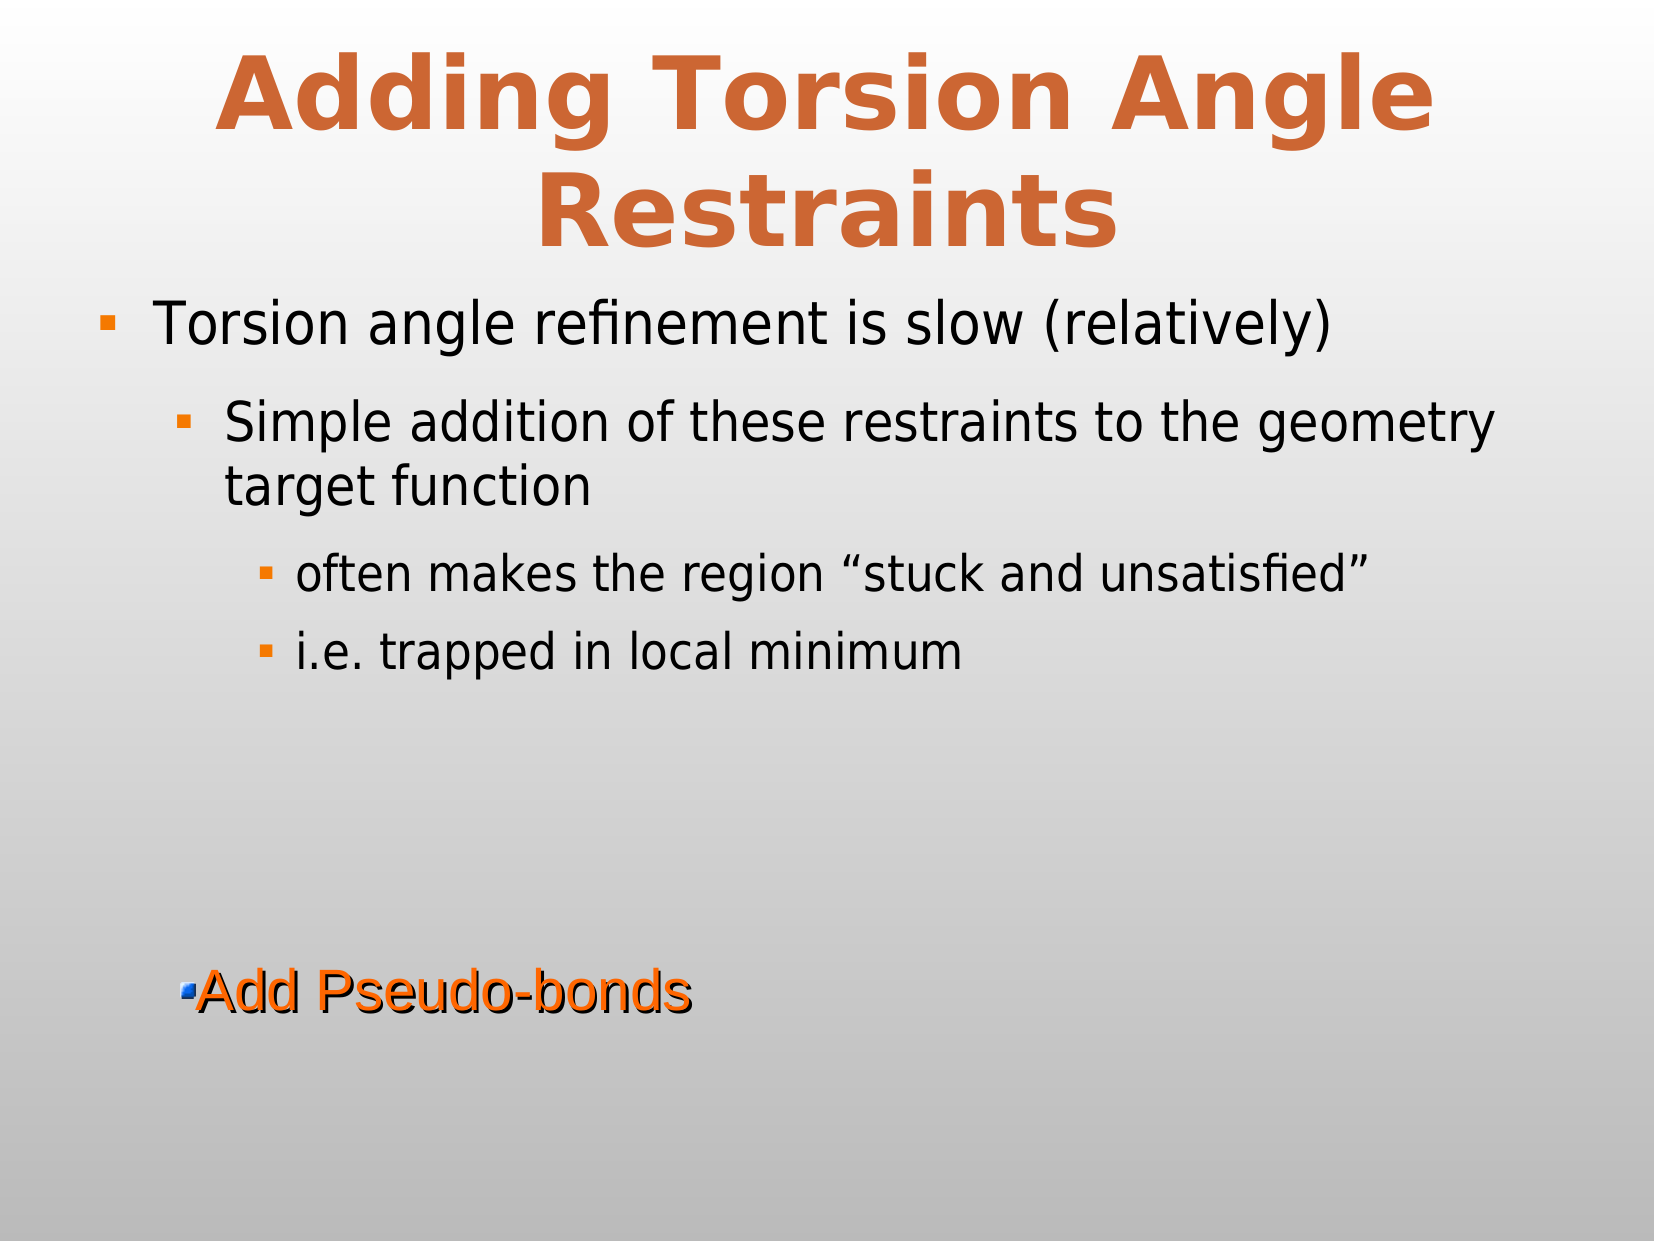

# Adding Torsion Angle Restraints
Torsion angle refinement is slow (relatively)
Simple addition of these restraints to the geometry target function
often makes the region “stuck and unsatisfied”
i.e. trapped in local minimum
Add Pseudo-bonds